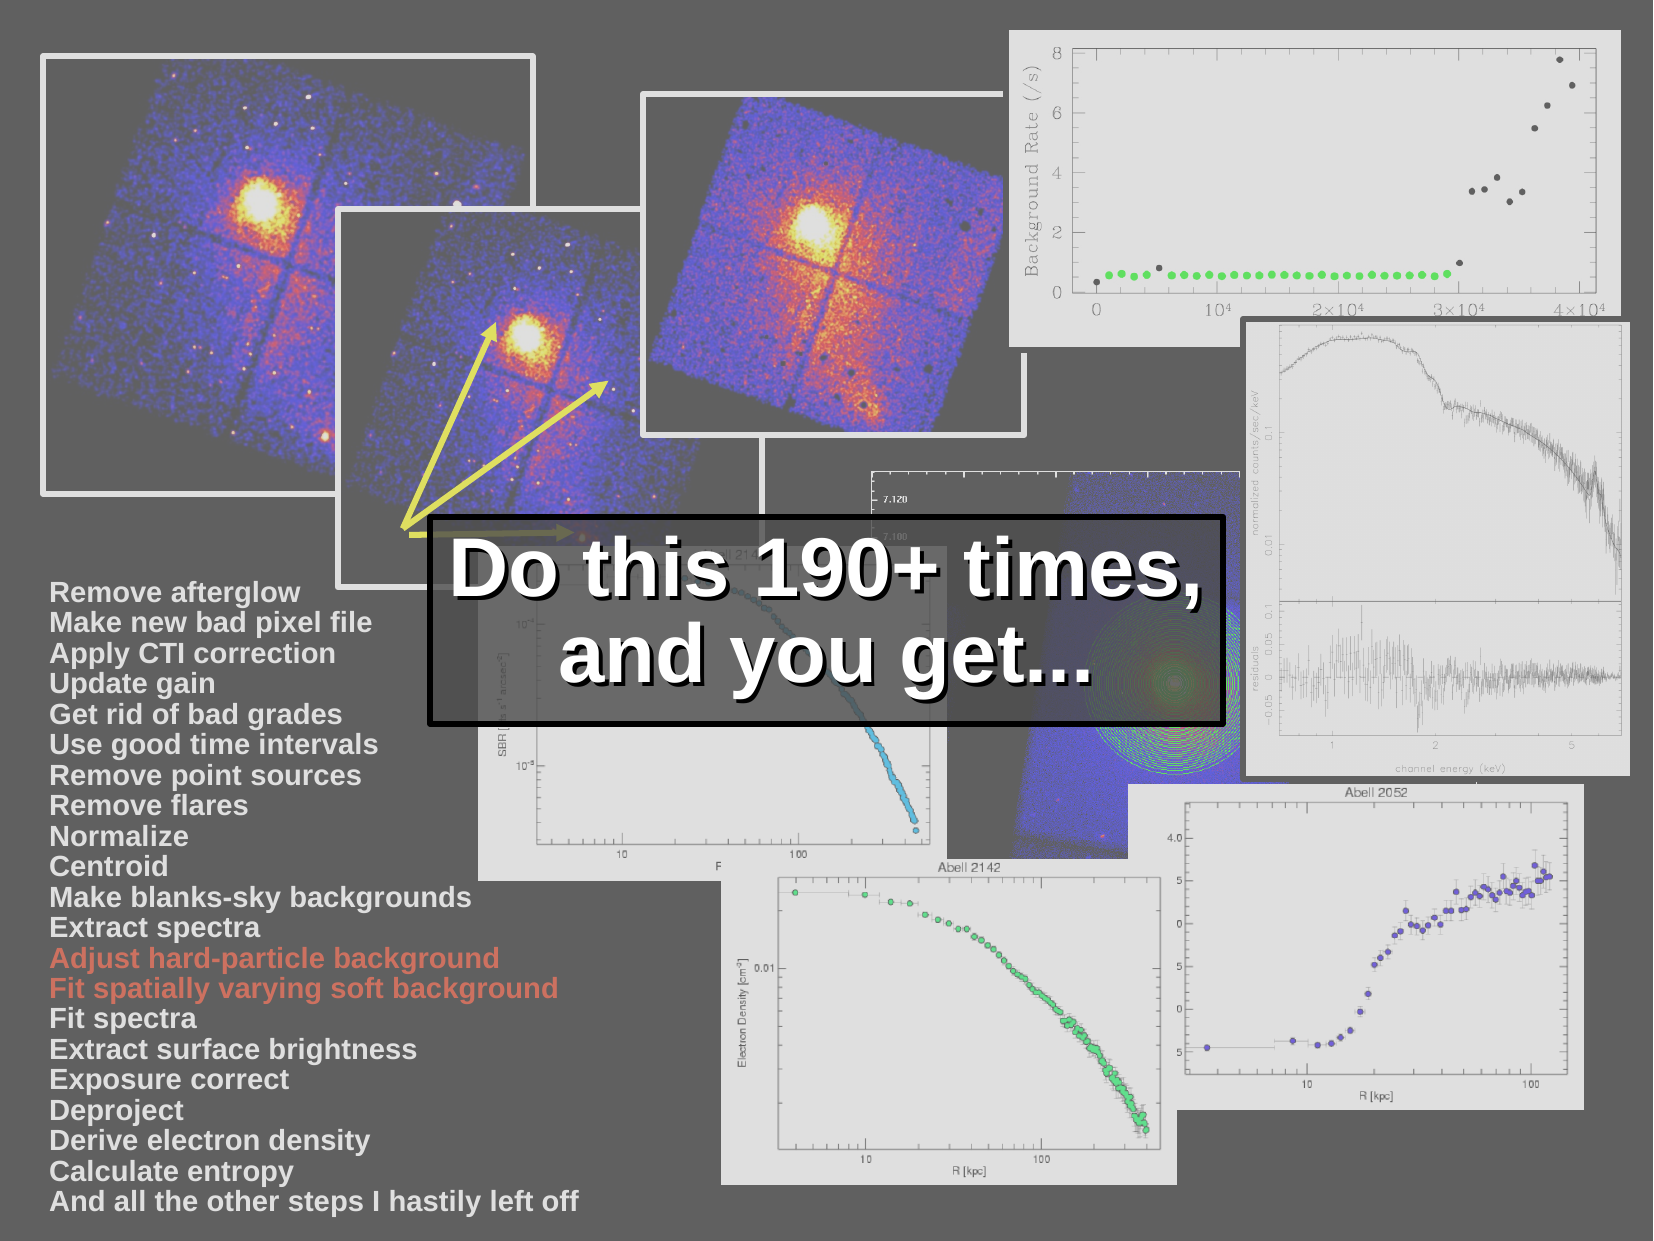

Do this 190+ times,
and you get...
 Remove afterglow
 Make new bad pixel file
 Apply CTI correction
 Update gain
 Get rid of bad grades
 Use good time intervals
 Remove point sources
 Remove flares
 Normalize
 Centroid
 Make blanks-sky backgrounds
 Extract spectra
 Adjust hard-particle background
 Fit spatially varying soft background
 Fit spectra
 Extract surface brightness
 Exposure correct
 Deproject
 Derive electron density
 Calculate entropy
 And all the other steps I hastily left off